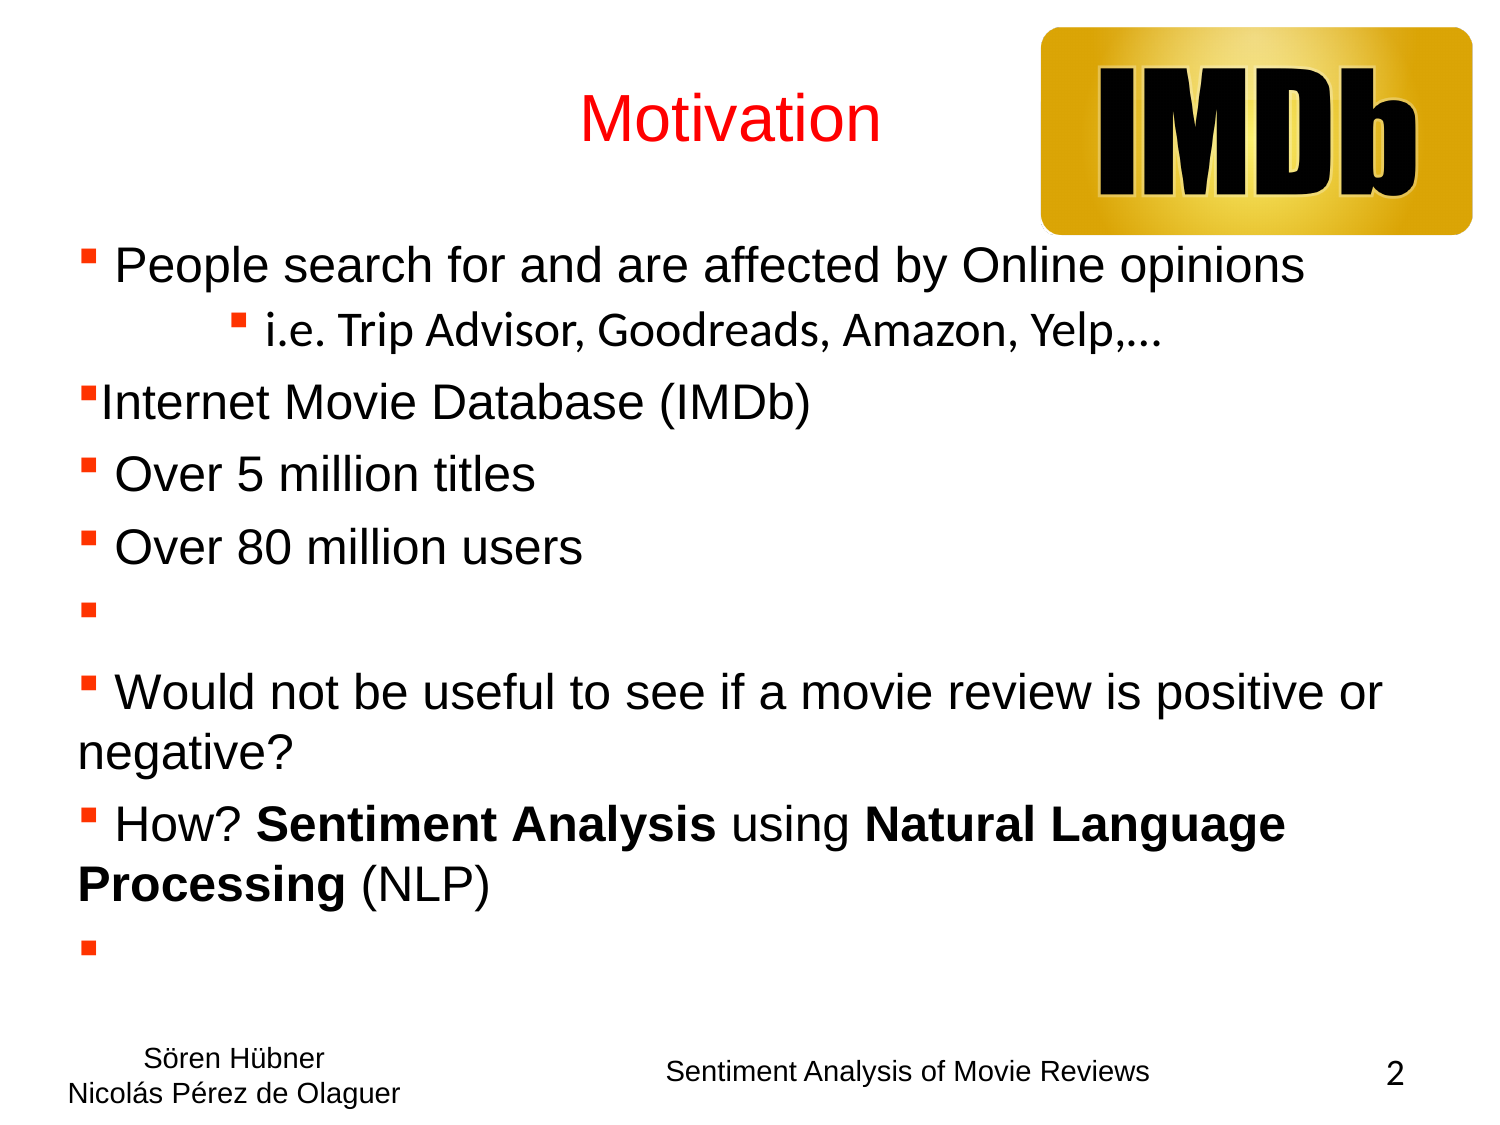

# Motivation
 People search for and are affected by Online opinions
i.e. Trip Advisor, Goodreads, Amazon, Yelp,…
Internet Movie Database (IMDb)
 Over 5 million titles
 Over 80 million users
 Would not be useful to see if a movie review is positive or negative?
 How? Sentiment Analysis using Natural Language Processing (NLP)
Sören Hübner
Nicolás Pérez de Olaguer
Sentiment Analysis of Movie Reviews